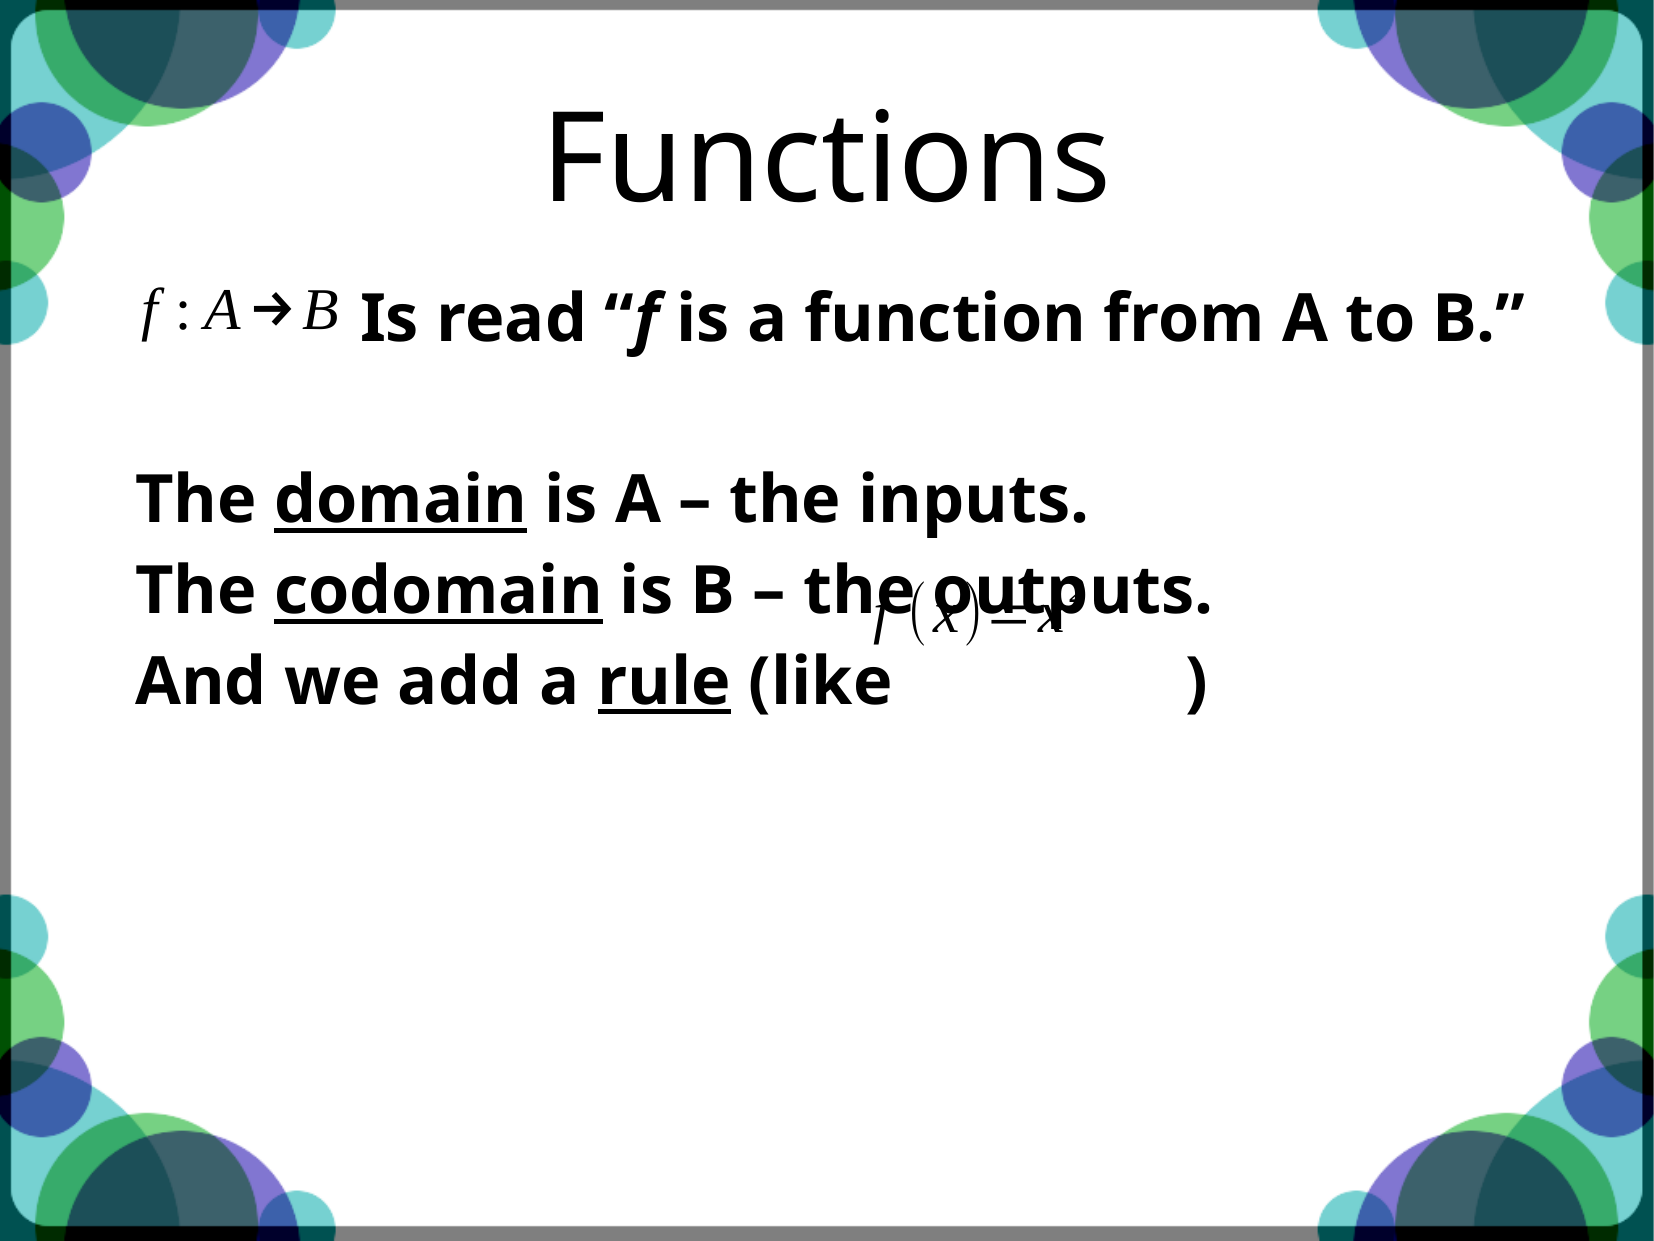

# Functions
			Is read “f is a function from A to B.”
The domain is A – the inputs.
The codomain is B – the outputs.
And we add a rule (like	 			)